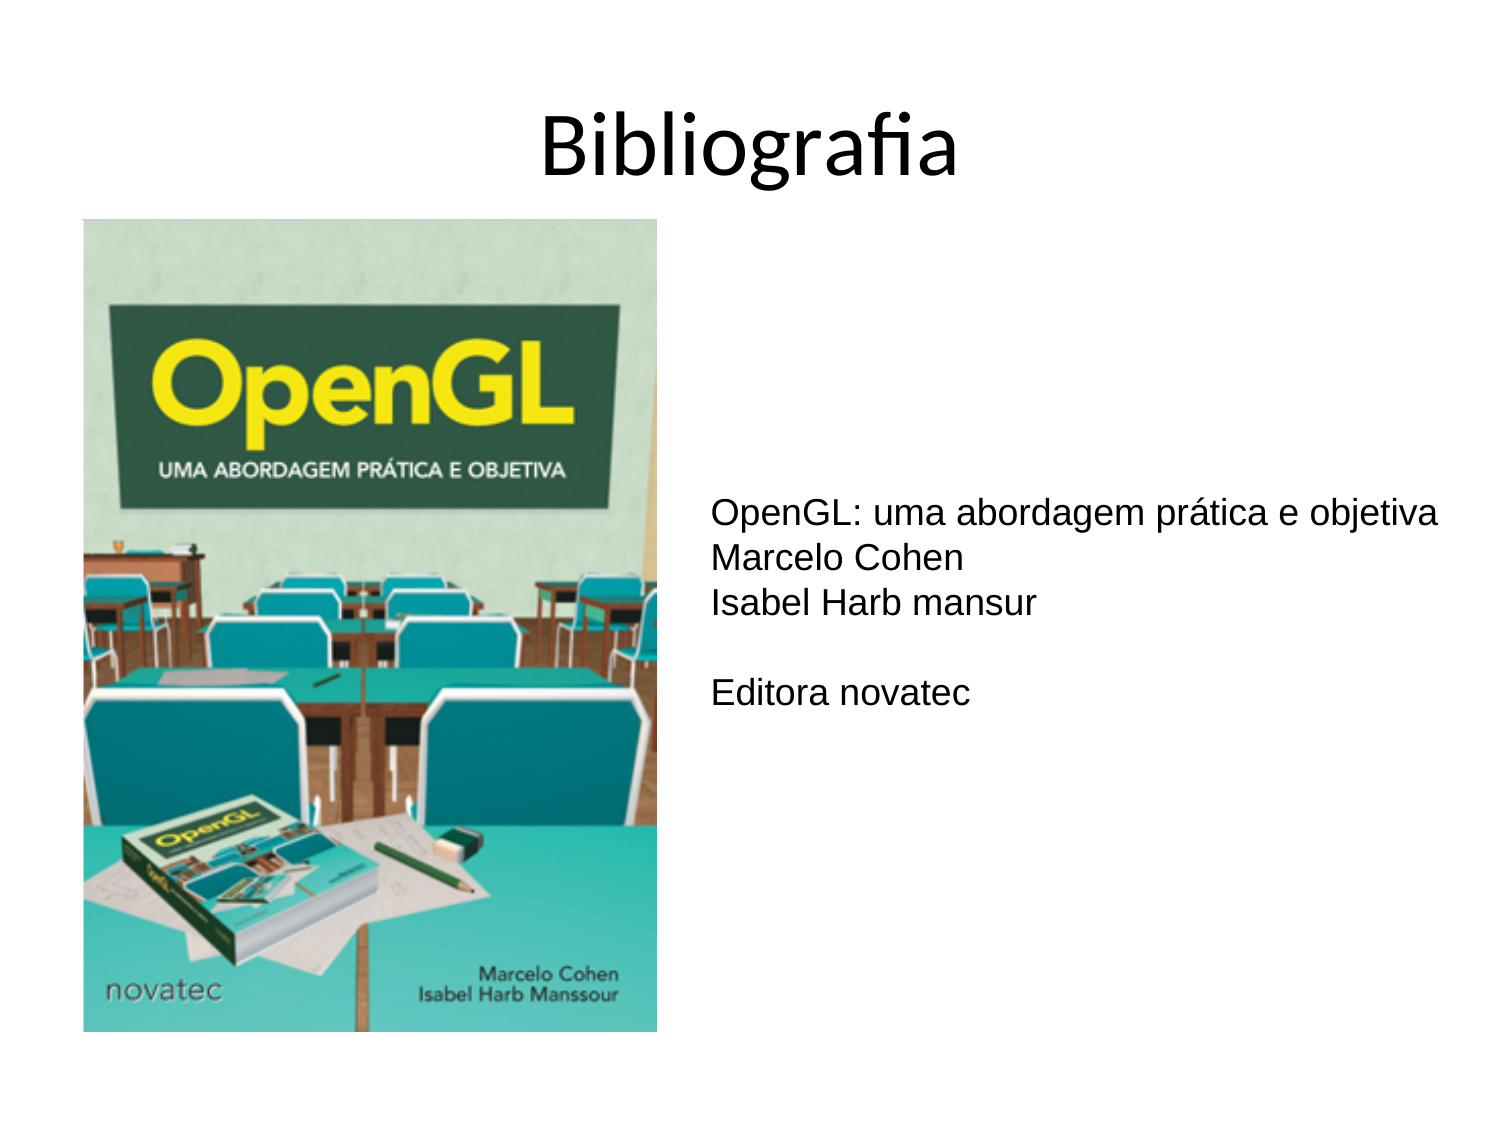

# Bibliografia
OpenGL: uma abordagem prática e objetiva
Marcelo Cohen
Isabel Harb mansur
Editora novatec